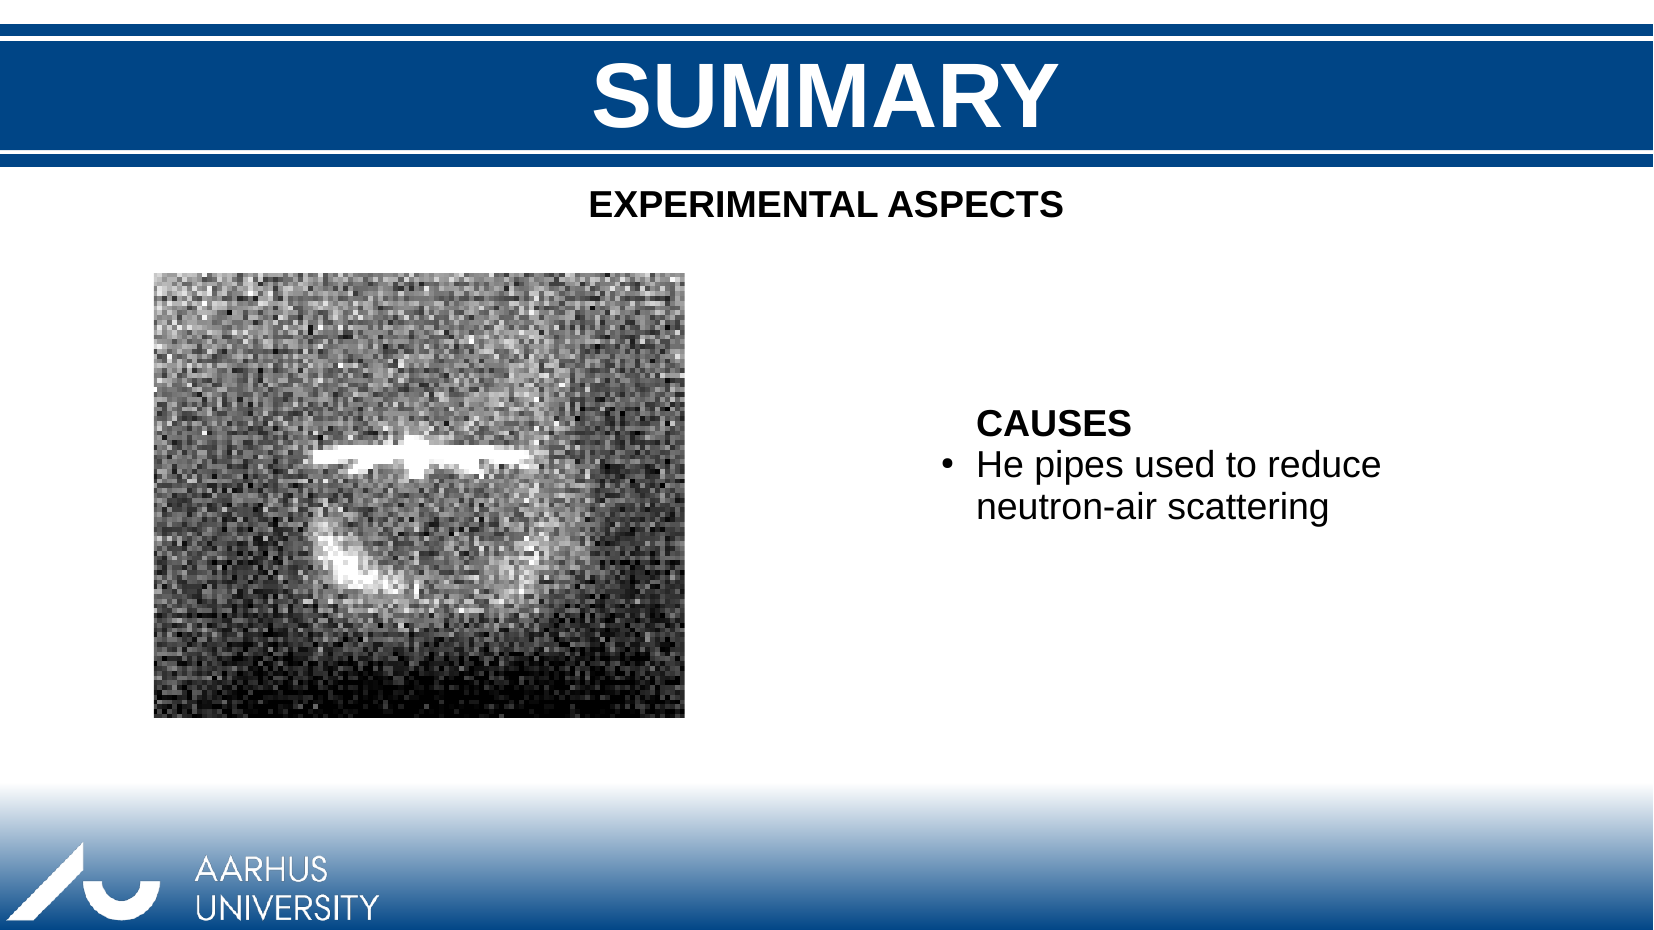

# SUMMARY
EXPERIMENTAL ASPECTS
CAUSES
He pipes used to reduce neutron-air scattering